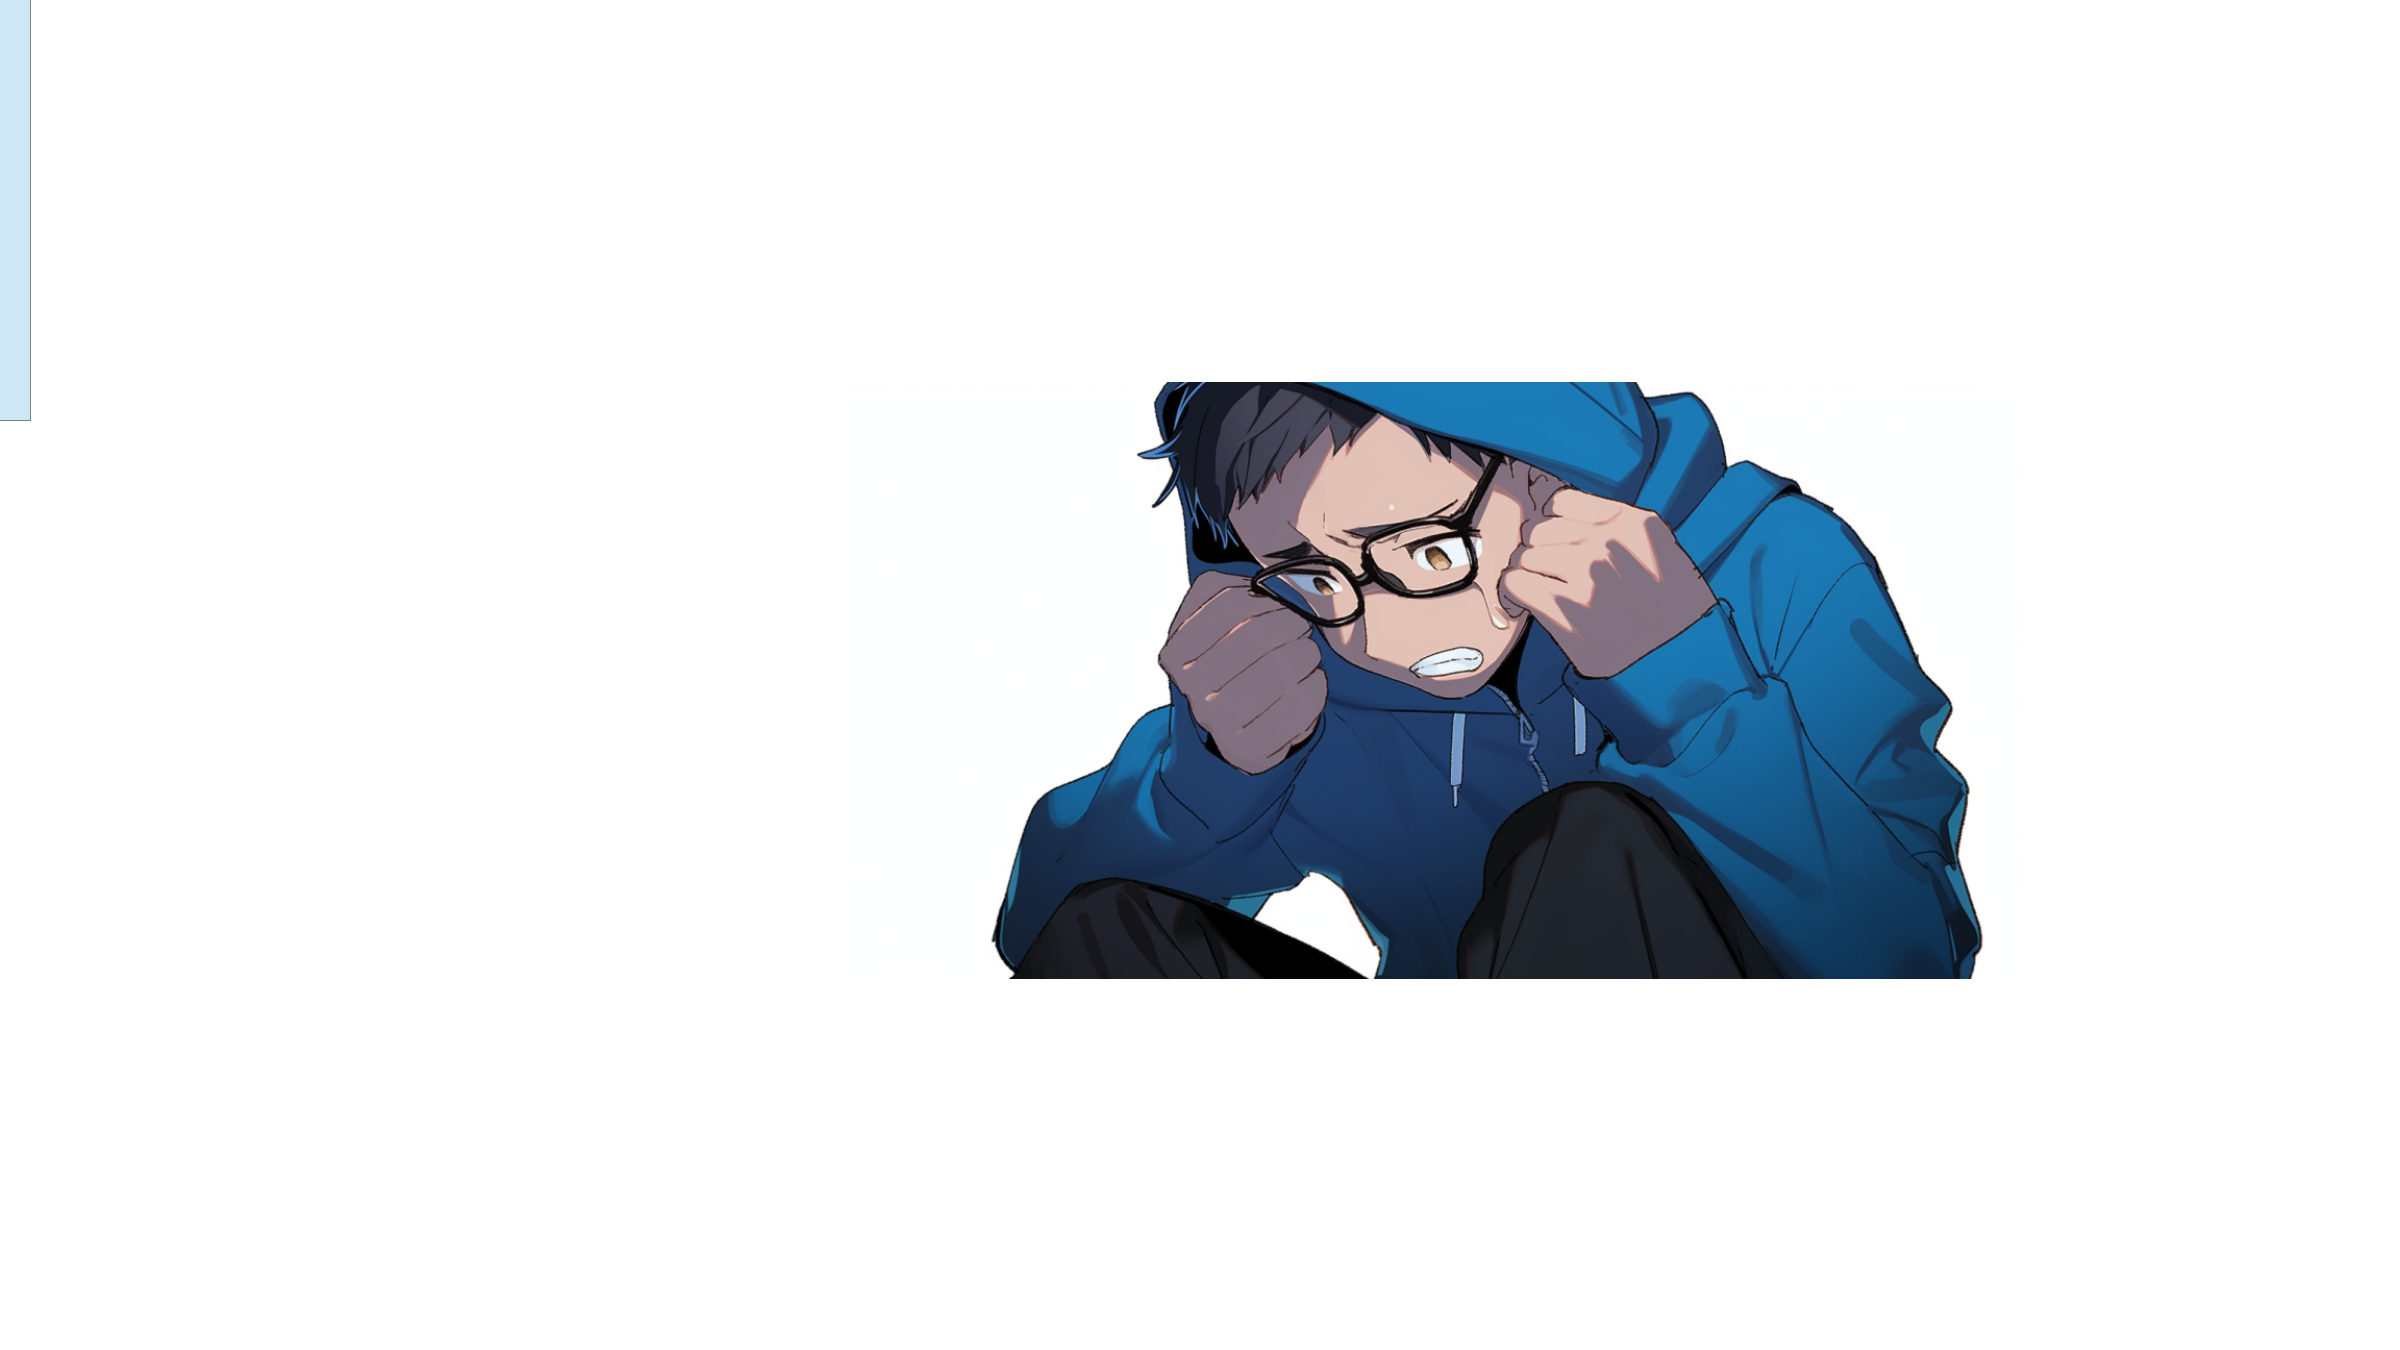

Dany can not force himself to submit,
Since it is the last chance and there is still time
He will wait for power back and resume
Also need to show ifPresent/ifPresentOrElse
Derived from map